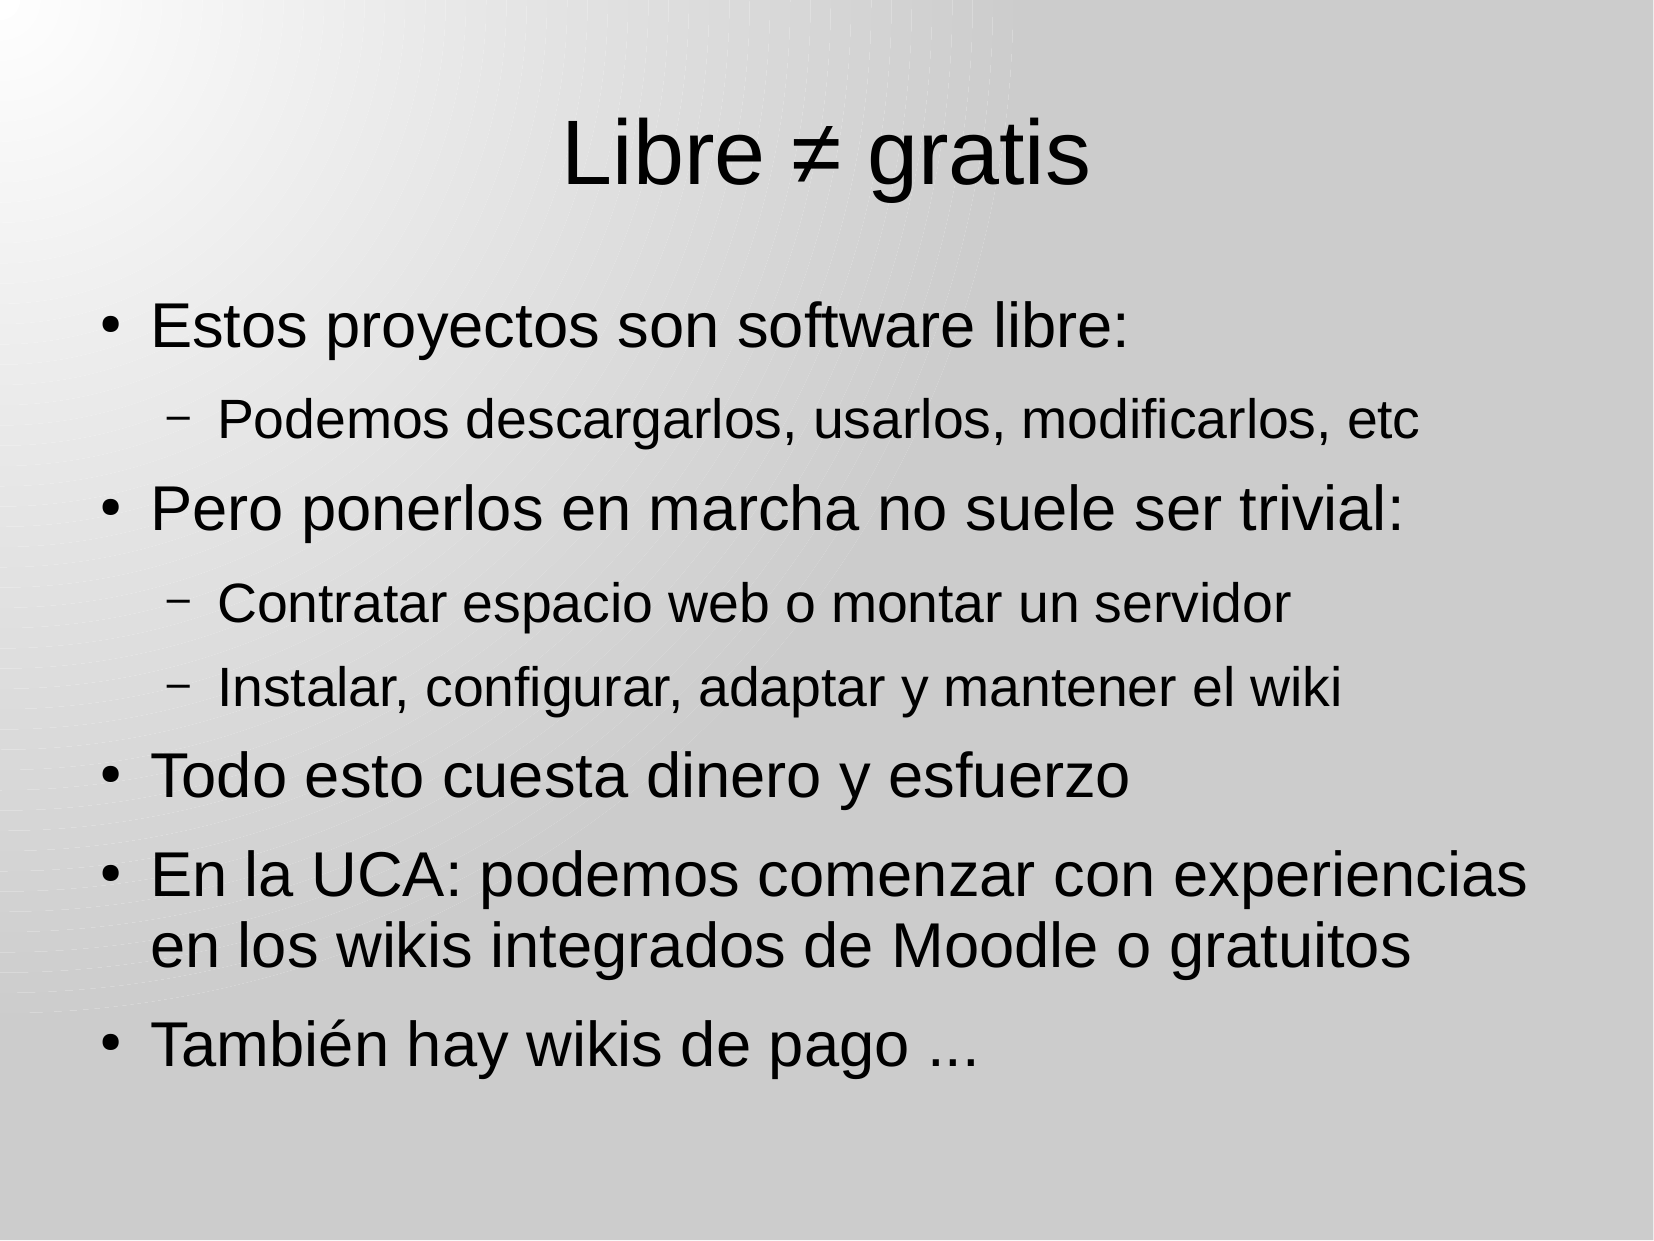

# Libre ≠ gratis
Estos proyectos son software libre:
Podemos descargarlos, usarlos, modificarlos, etc
Pero ponerlos en marcha no suele ser trivial:
Contratar espacio web o montar un servidor
Instalar, configurar, adaptar y mantener el wiki
Todo esto cuesta dinero y esfuerzo
En la UCA: podemos comenzar con experiencias en los wikis integrados de Moodle o gratuitos
También hay wikis de pago ...